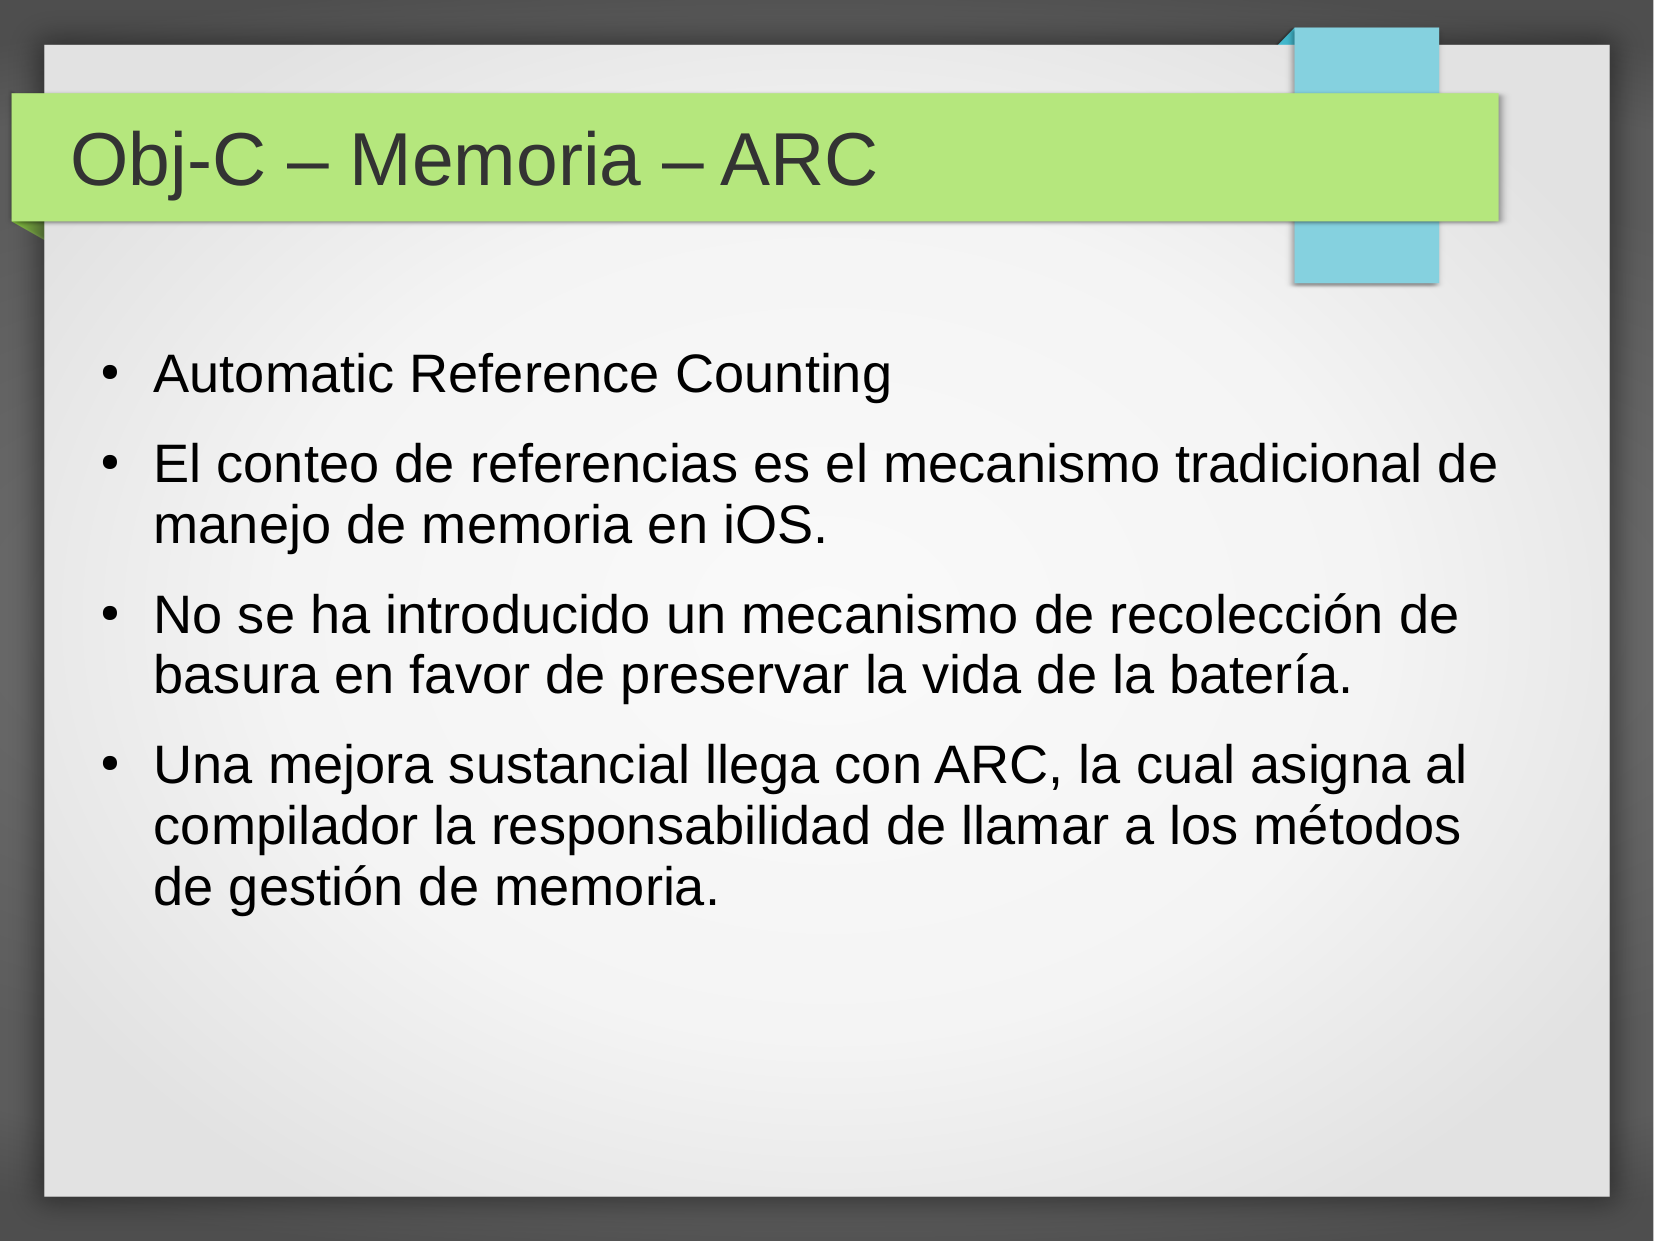

# Obj-C – Memoria – ARC
Automatic Reference Counting
El conteo de referencias es el mecanismo tradicional de manejo de memoria en iOS.
No se ha introducido un mecanismo de recolección de basura en favor de preservar la vida de la batería.
Una mejora sustancial llega con ARC, la cual asigna al compilador la responsabilidad de llamar a los métodos de gestión de memoria.